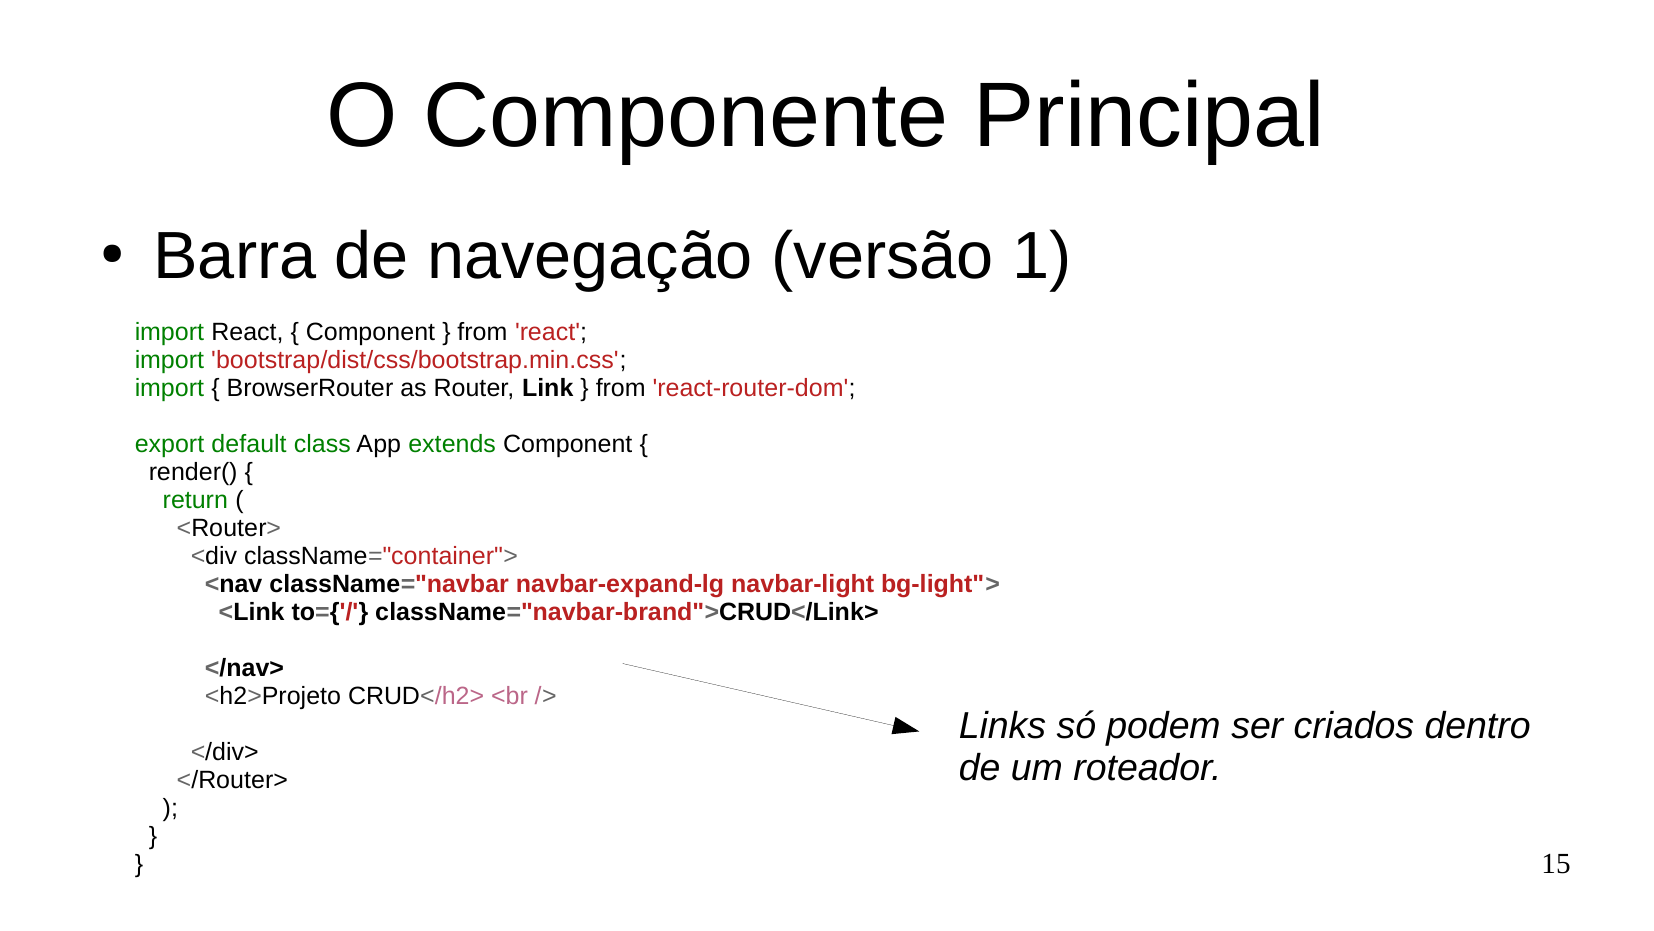

# O Componente Principal
Barra de navegação (versão 1)
import React, { Component } from 'react';
import 'bootstrap/dist/css/bootstrap.min.css';
import { BrowserRouter as Router, Link } from 'react-router-dom';
export default class App extends Component {
 render() {
 return (
 <Router>
 <div className="container">
 <nav className="navbar navbar-expand-lg navbar-light bg-light">
 <Link to={'/'} className="navbar-brand">CRUD</Link>
 </nav>
 <h2>Projeto CRUD</h2> <br />
 </div>
 </Router>
 );
 }
}
Links só podem ser criados dentro
de um roteador.
15